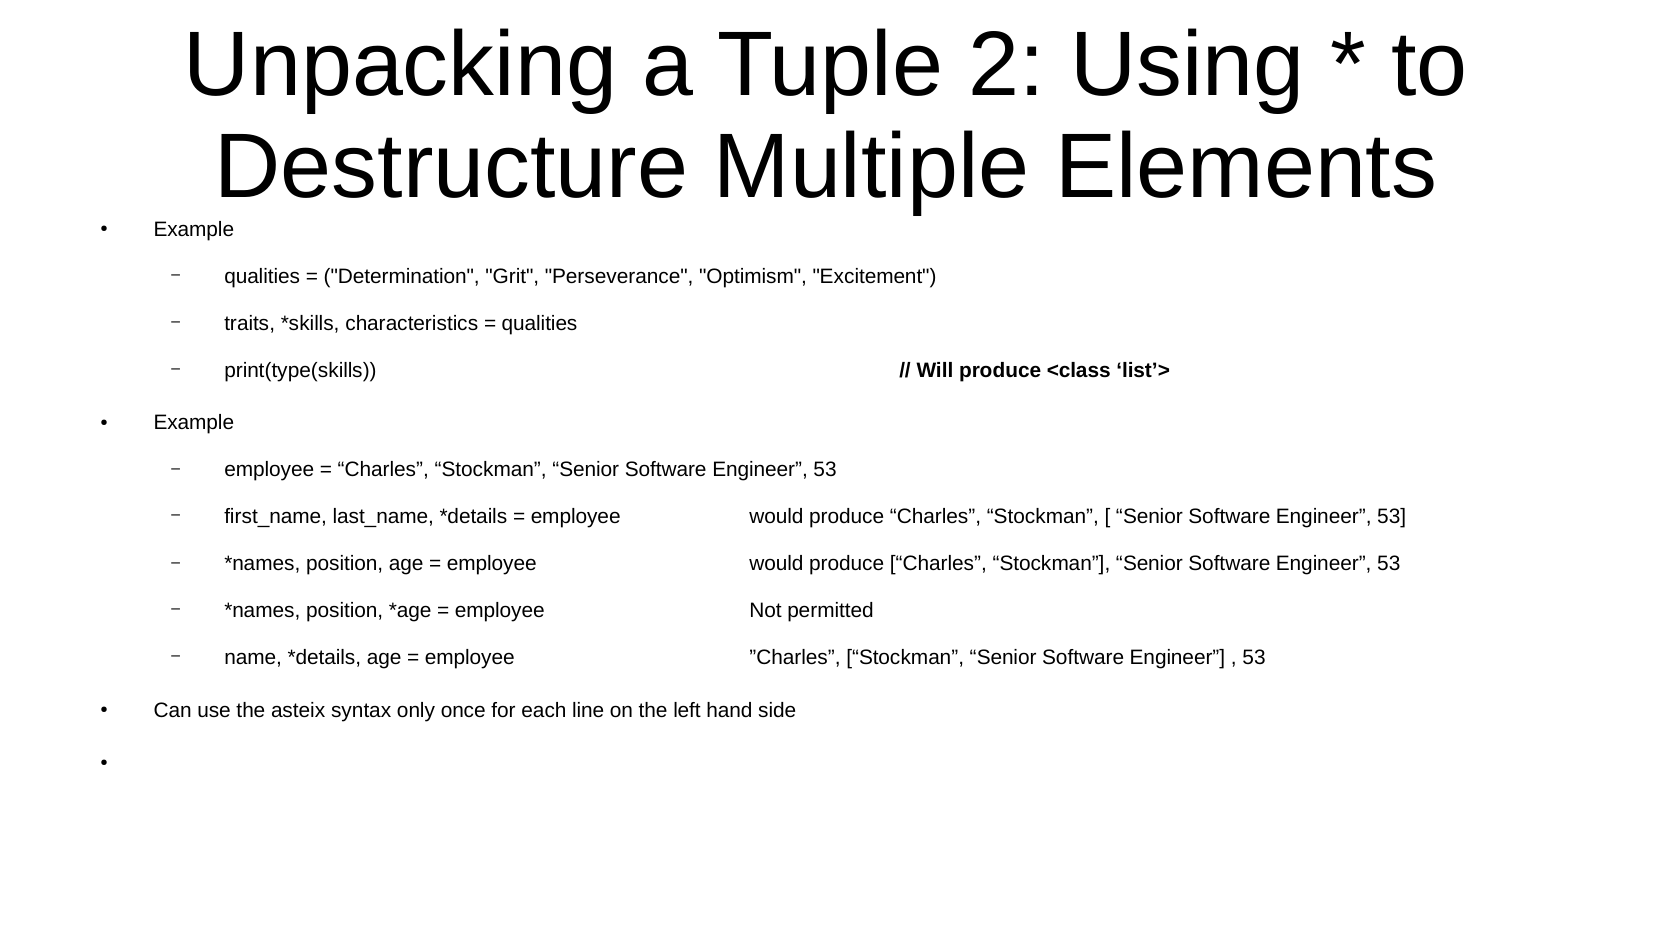

# Unpacking a Tuple 2: Using * to Destructure Multiple Elements
Example
qualities = ("Determination", "Grit", "Perseverance", "Optimism", "Excitement")
traits, *skills, characteristics = qualities
print(type(skills))							// Will produce <class ‘list’>
Example
employee = “Charles”, “Stockman”, “Senior Software Engineer”, 53
first_name, last_name, *details = employee		would produce “Charles”, “Stockman”, [ “Senior Software Engineer”, 53]
*names, position, age = employee			would produce [“Charles”, “Stockman”], “Senior Software Engineer”, 53
*names, position, *age = employee			Not permitted
name, *details, age = employee				”Charles”, [“Stockman”, “Senior Software Engineer”] , 53
Can use the asteix syntax only once for each line on the left hand side